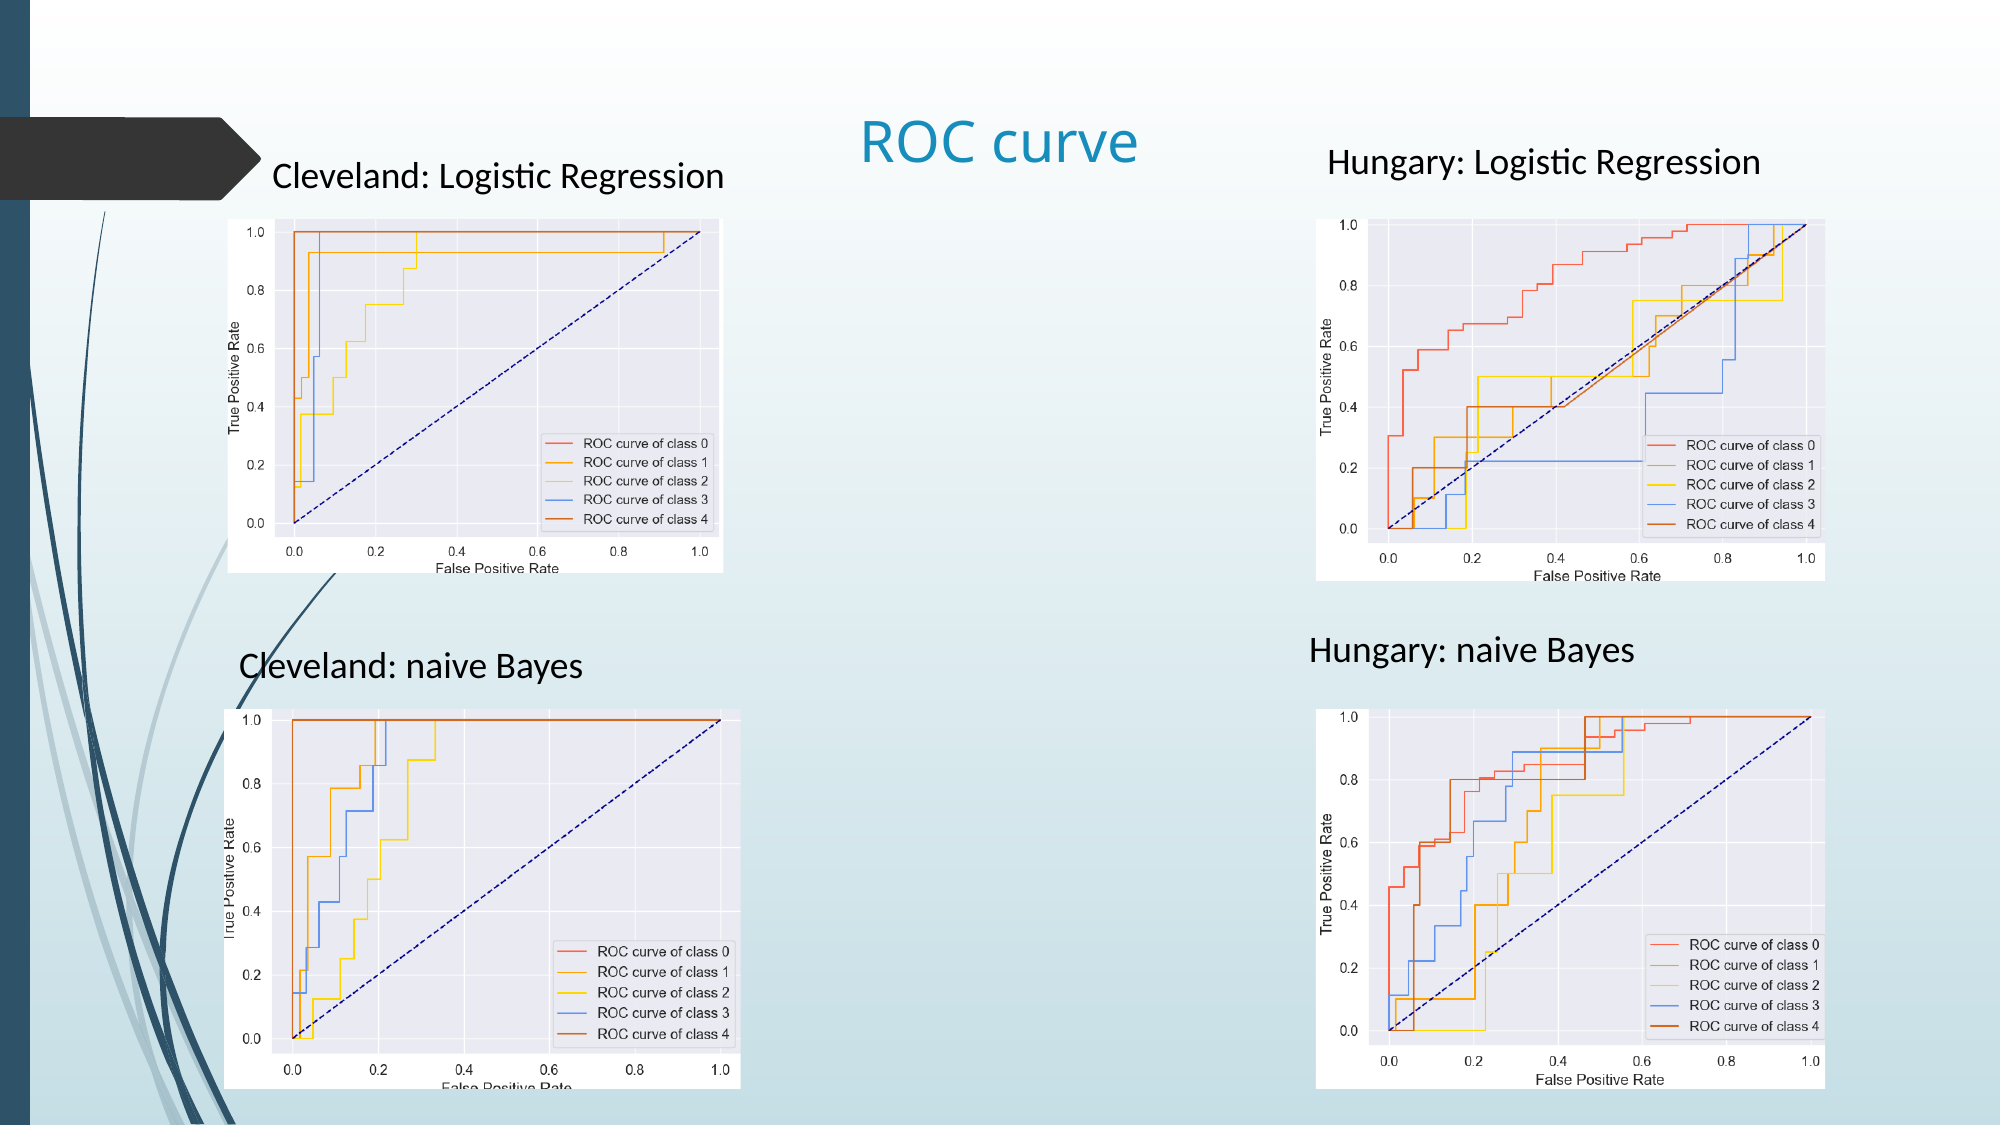

# ROC curve
Hungary: Logistic Regression
Cleveland: Logistic Regression
Hungary: naive Bayes
Cleveland: naive Bayes